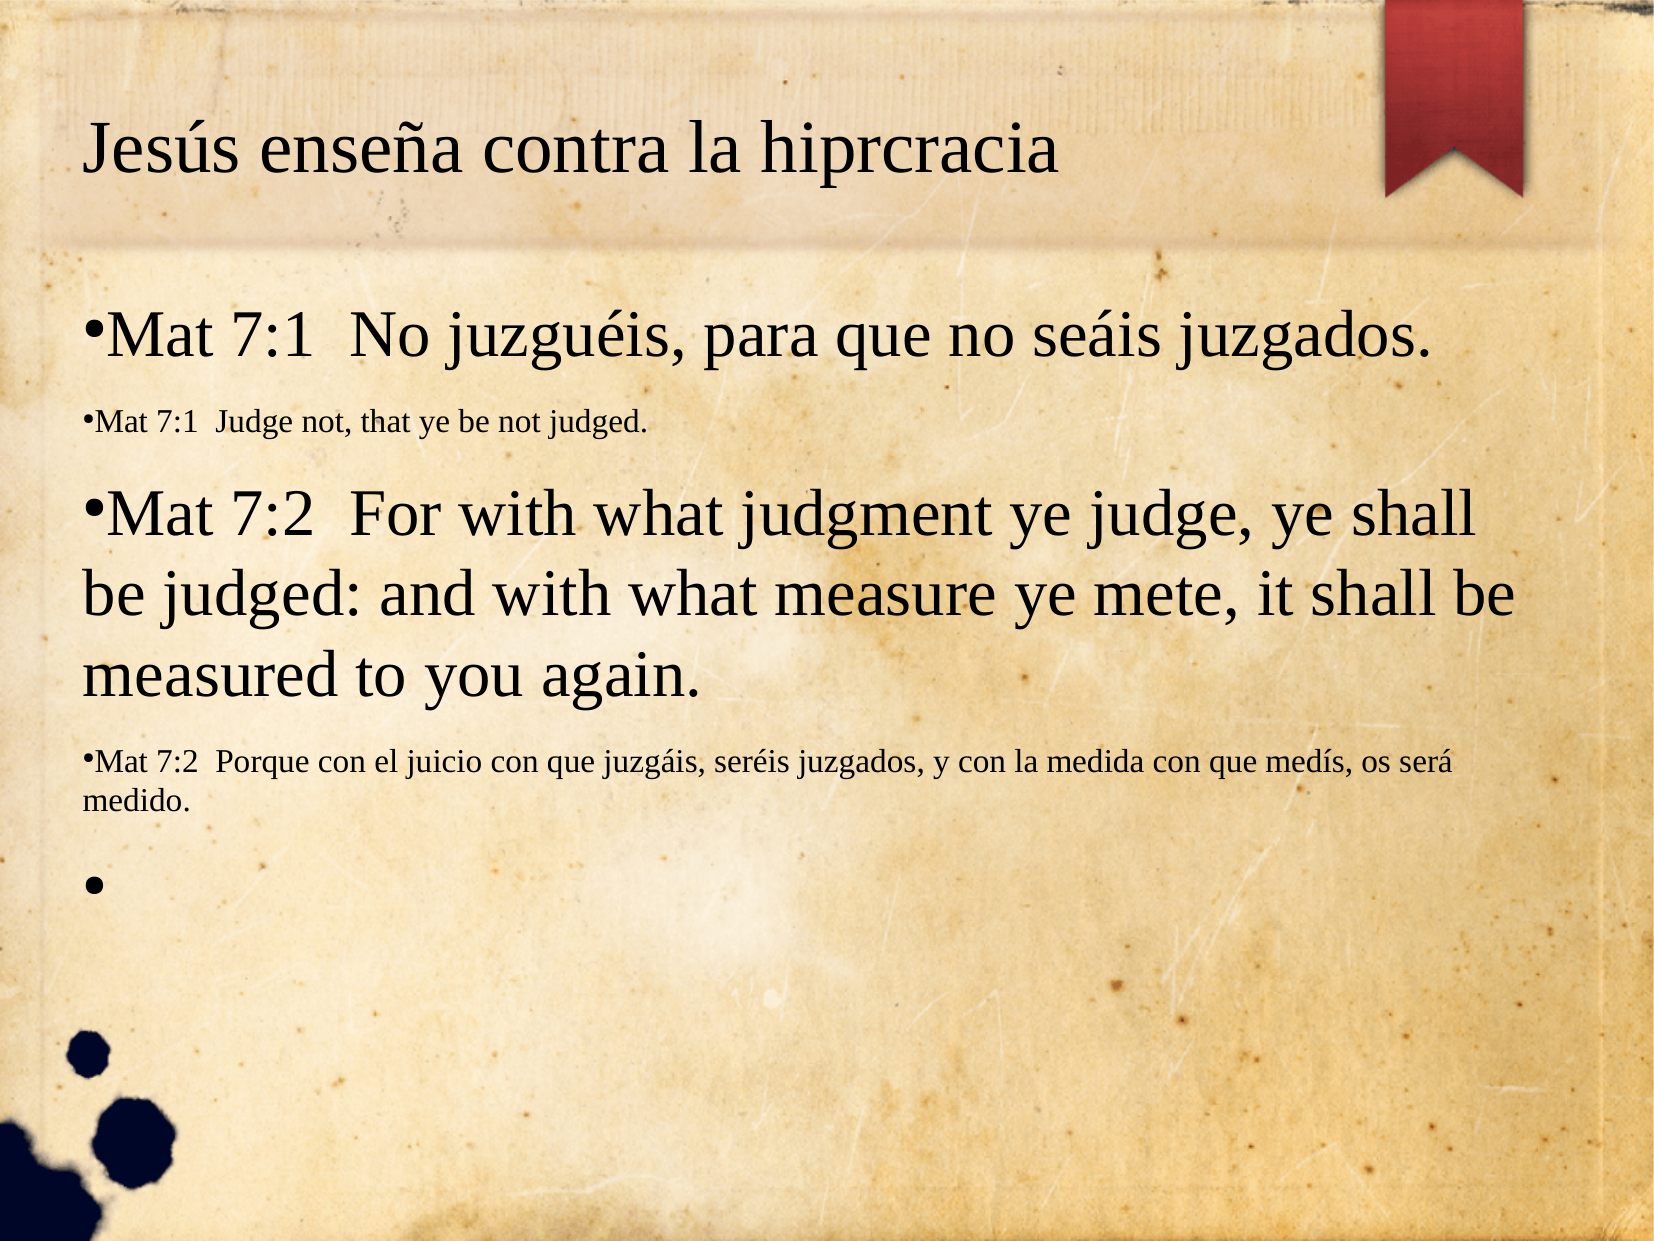

# Jesús enseña contra la hiprcracia
Mat 7:1 No juzguéis, para que no seáis juzgados.
Mat 7:1 Judge not, that ye be not judged.
Mat 7:2 For with what judgment ye judge, ye shall be judged: and with what measure ye mete, it shall be measured to you again.
Mat 7:2 Porque con el juicio con que juzgáis, seréis juzgados, y con la medida con que medís, os será medido.